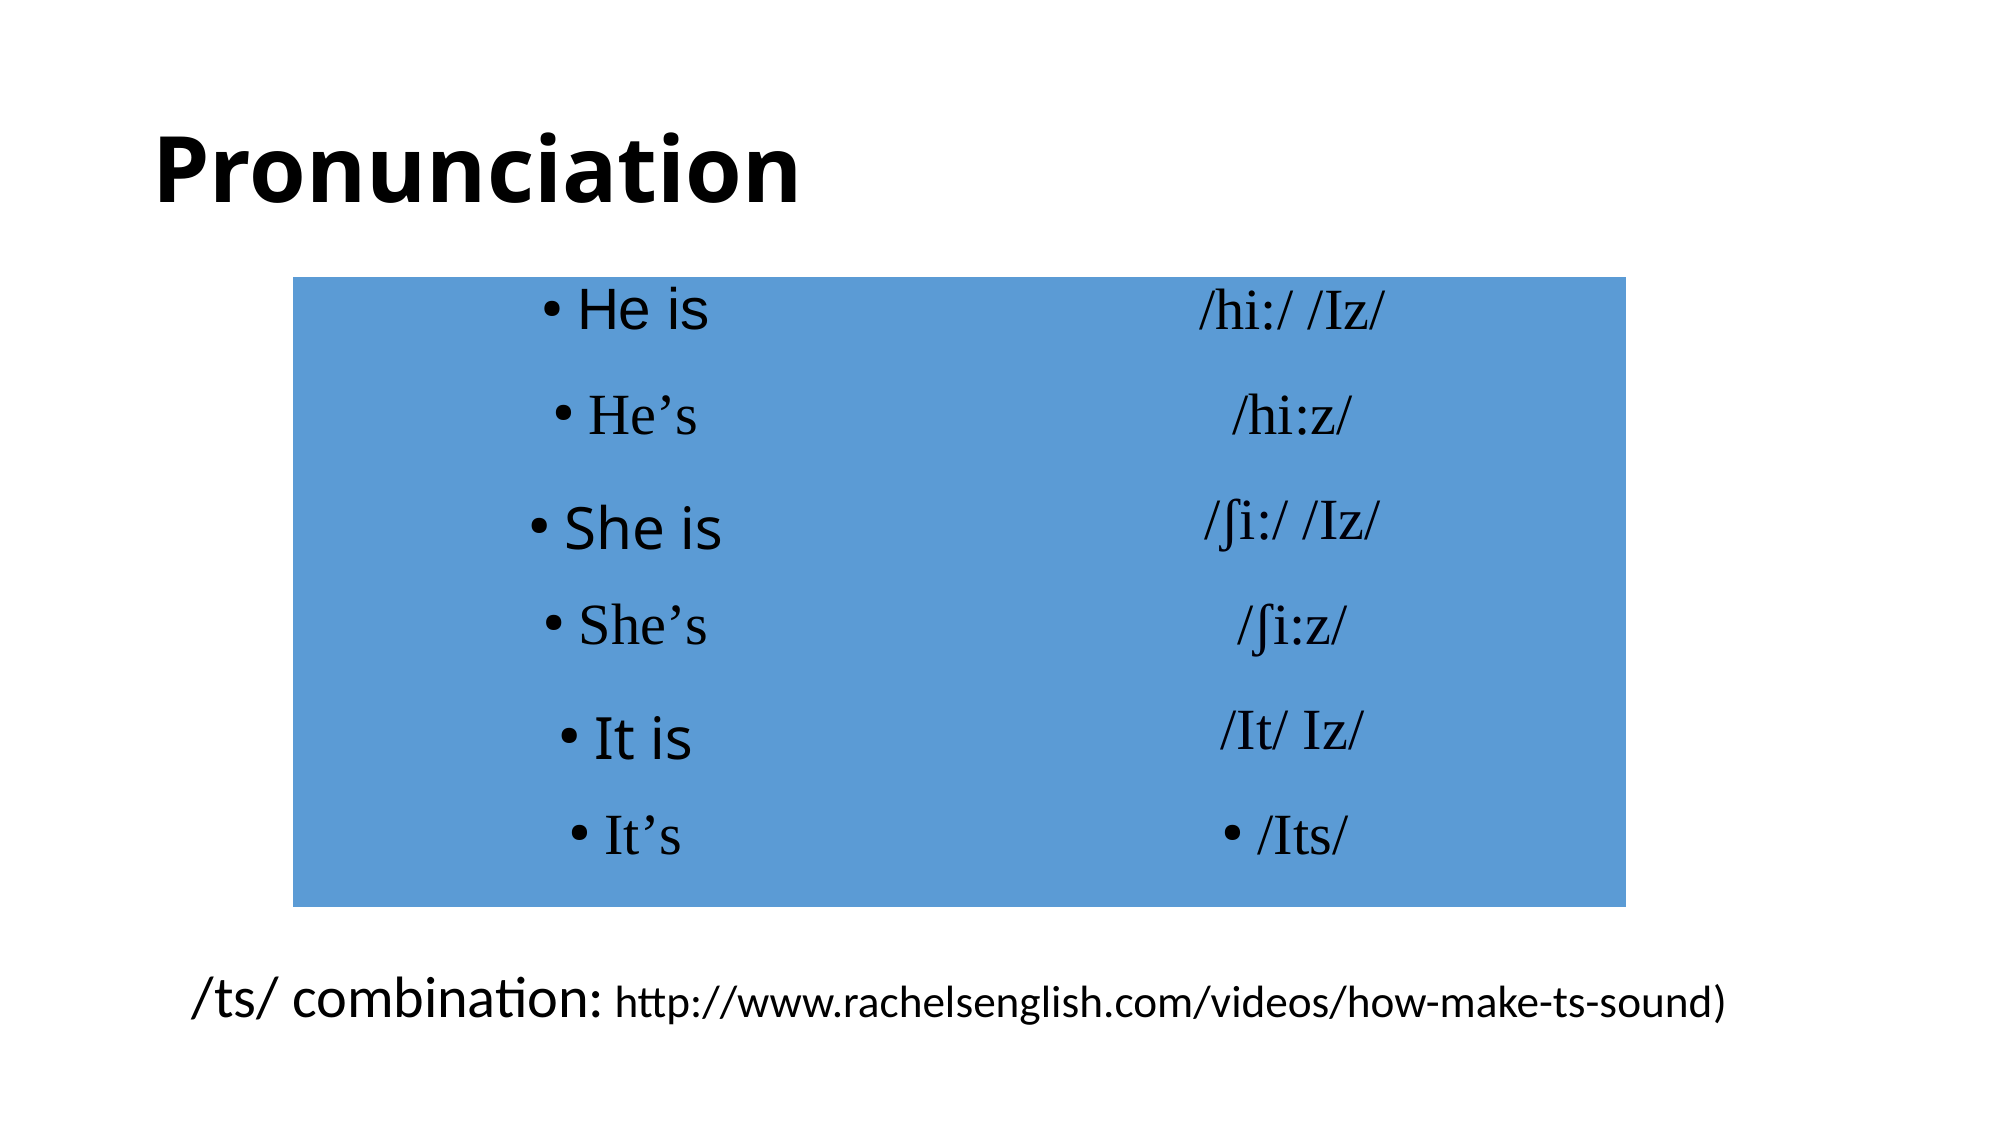

# Pronunciation
| He is | /hi:/ /Iz/ |
| --- | --- |
| He’s | /hi:z/ |
| She is | /ʃi:/ /Iz/ |
| She’s | /ʃi:z/ |
| It is | /It/ Iz/ |
| It’s | /Its/ |
/ts/ combination: http://www.rachelsenglish.com/videos/how-make-ts-sound)